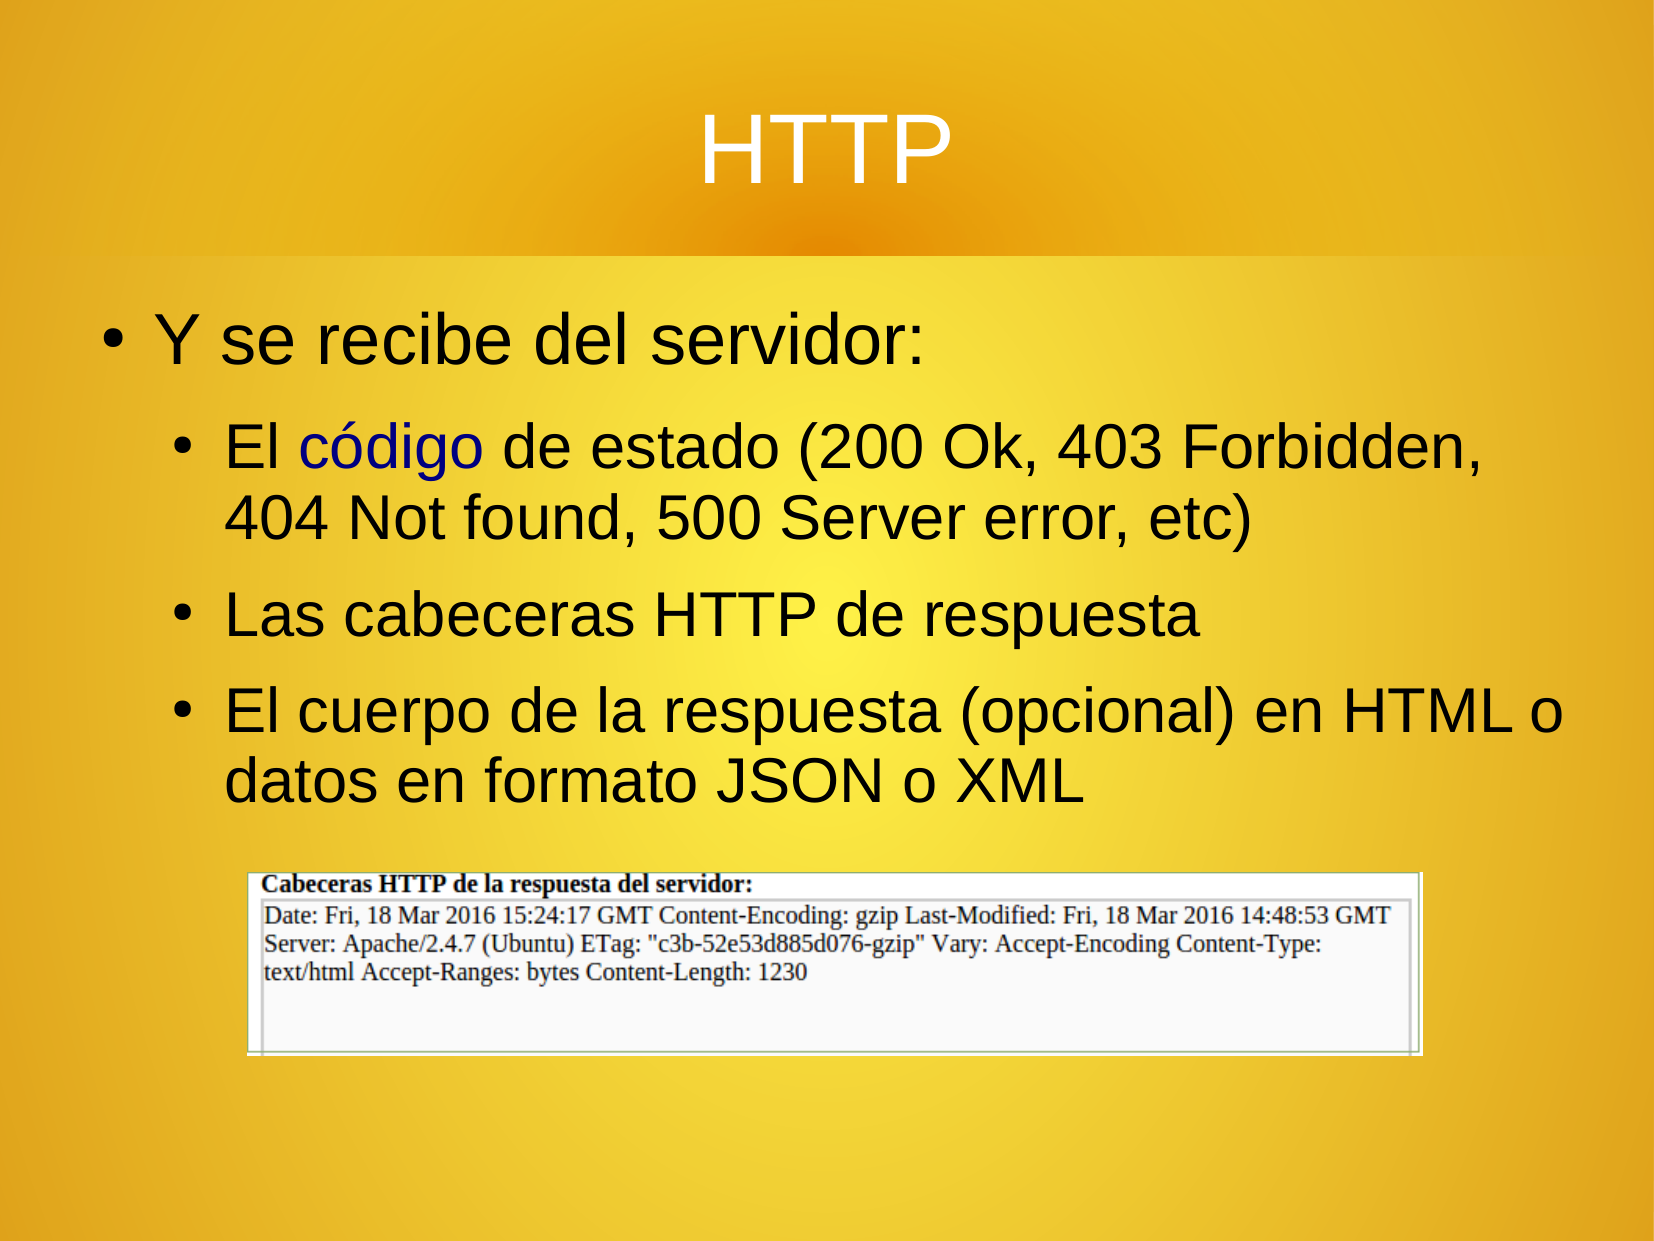

# HTTP
Y se recibe del servidor:
El código de estado (200 Ok, 403 Forbidden, 404 Not found, 500 Server error, etc)
Las cabeceras HTTP de respuesta
El cuerpo de la respuesta (opcional) en HTML o datos en formato JSON o XML